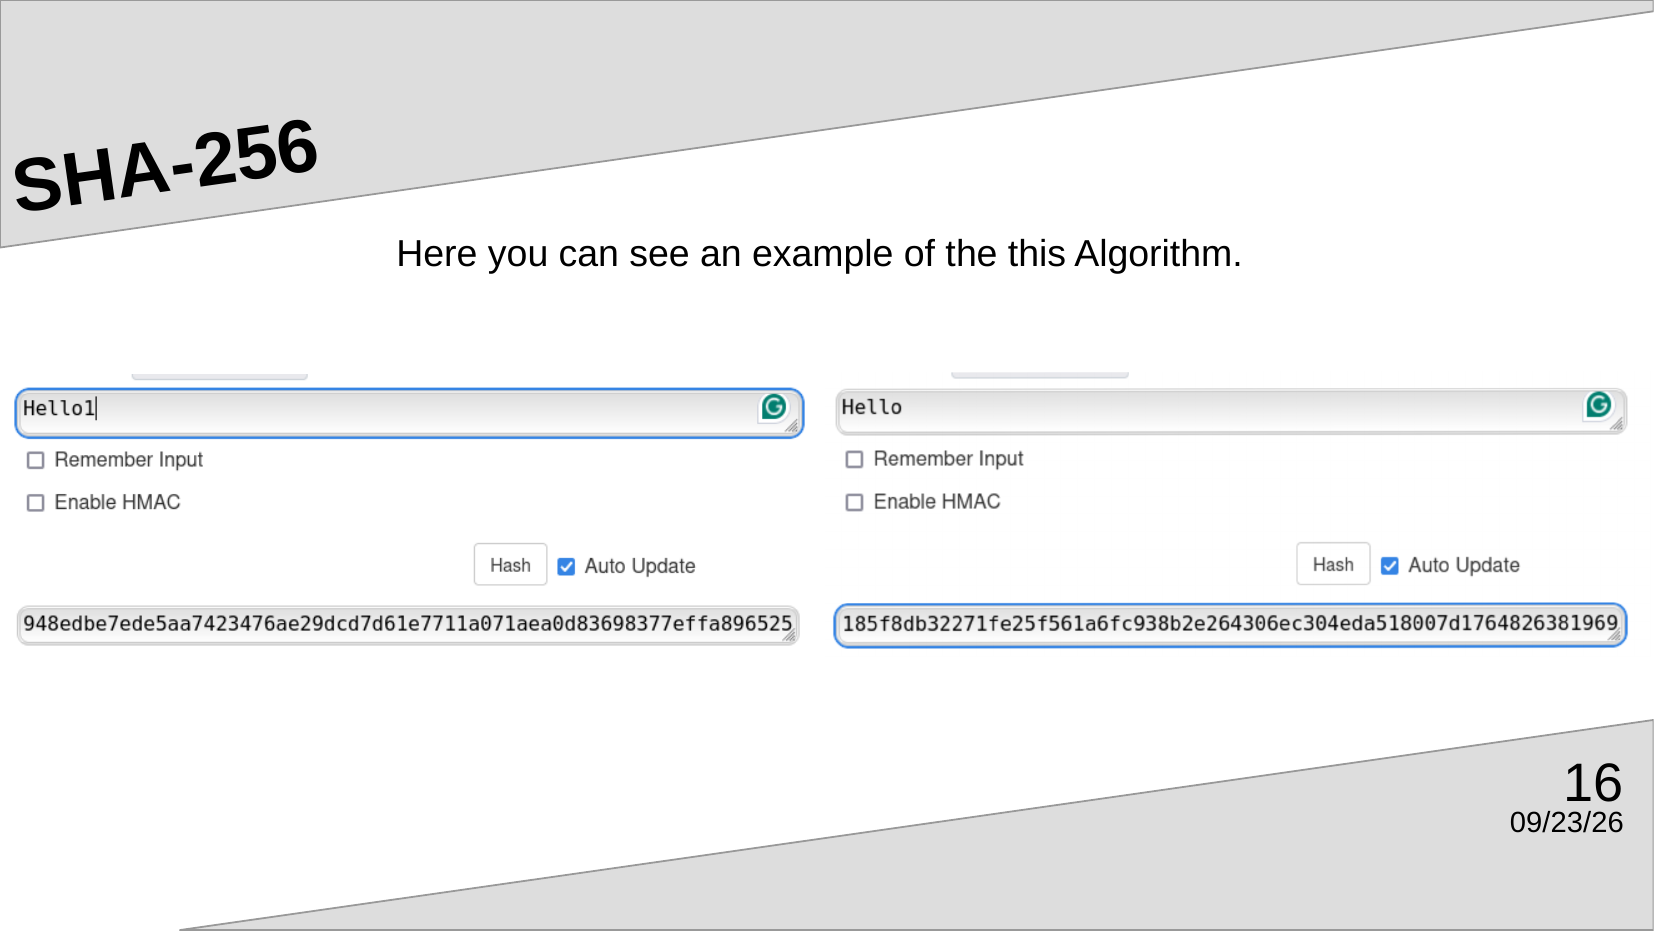

# SHA-256
Here you can see an example of the this Algorithm.
16